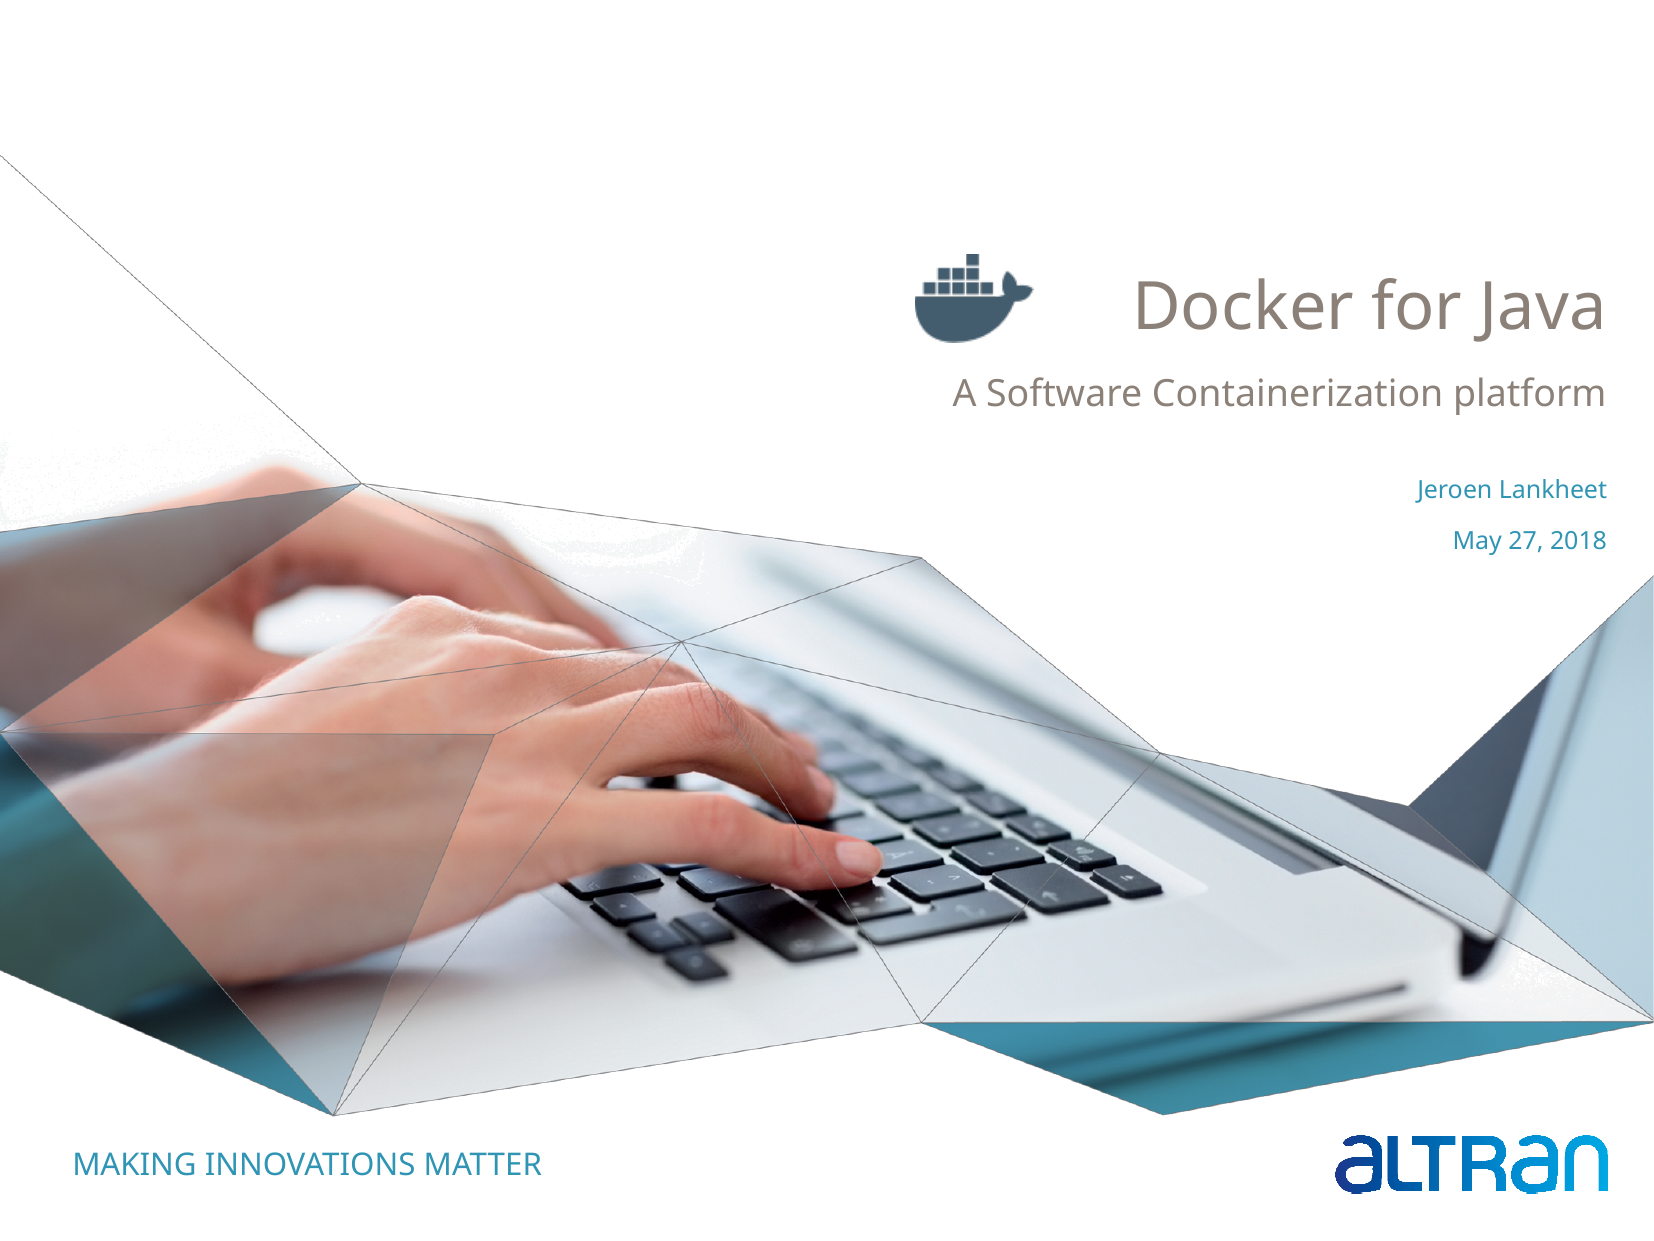

Docker for Java
A Software Containerization platform
Jeroen Lankheet
# May 27, 2018